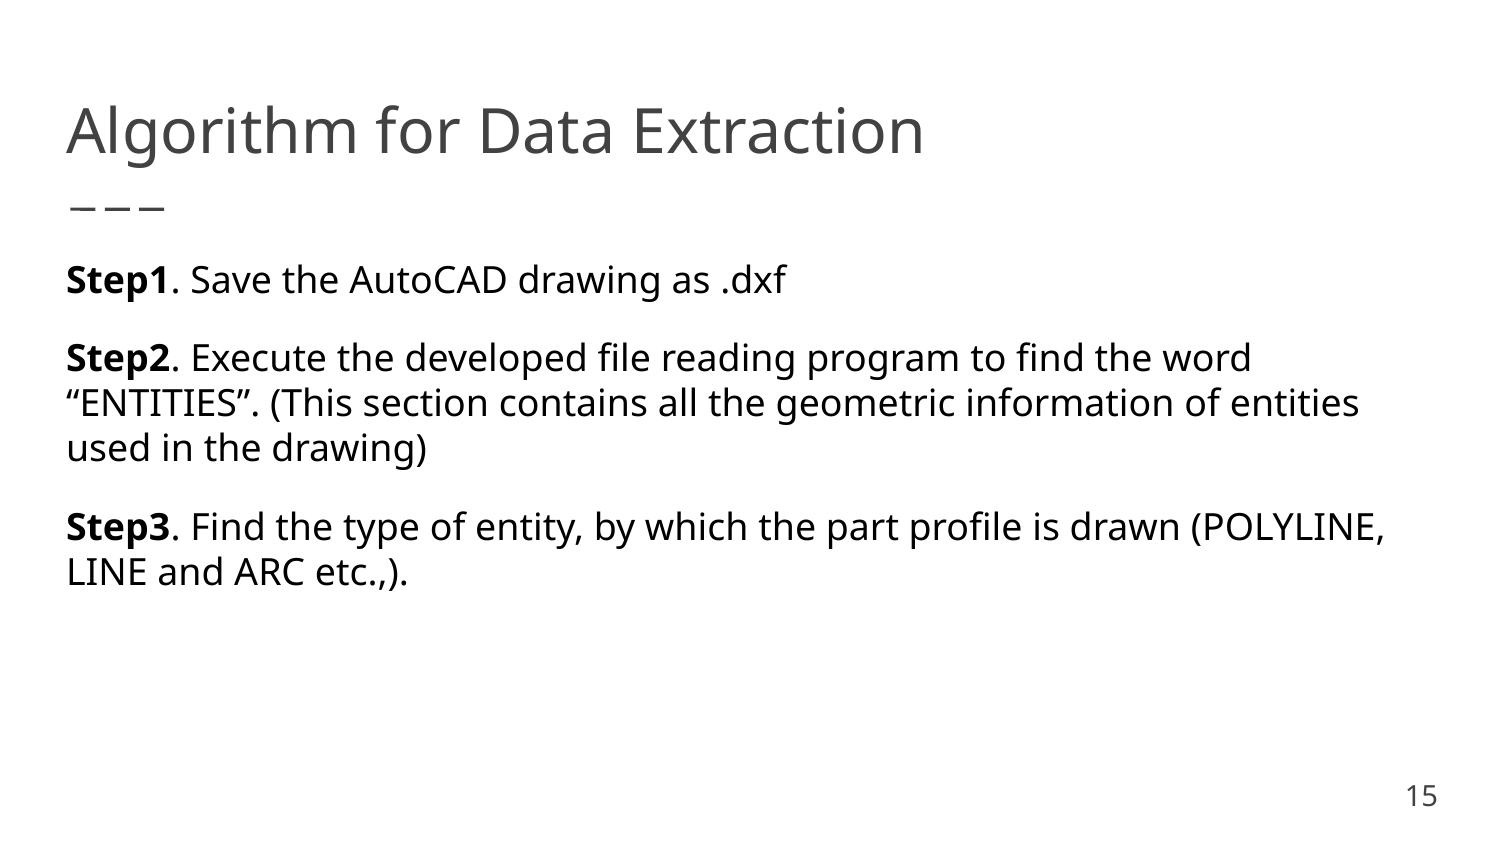

# Algorithm for Data Extraction
Step1. Save the AutoCAD drawing as .dxf
Step2. Execute the developed file reading program to find the word “ENTITIES”. (This section contains all the geometric information of entities used in the drawing)
Step3. Find the type of entity, by which the part profile is drawn (POLYLINE, LINE and ARC etc.,).